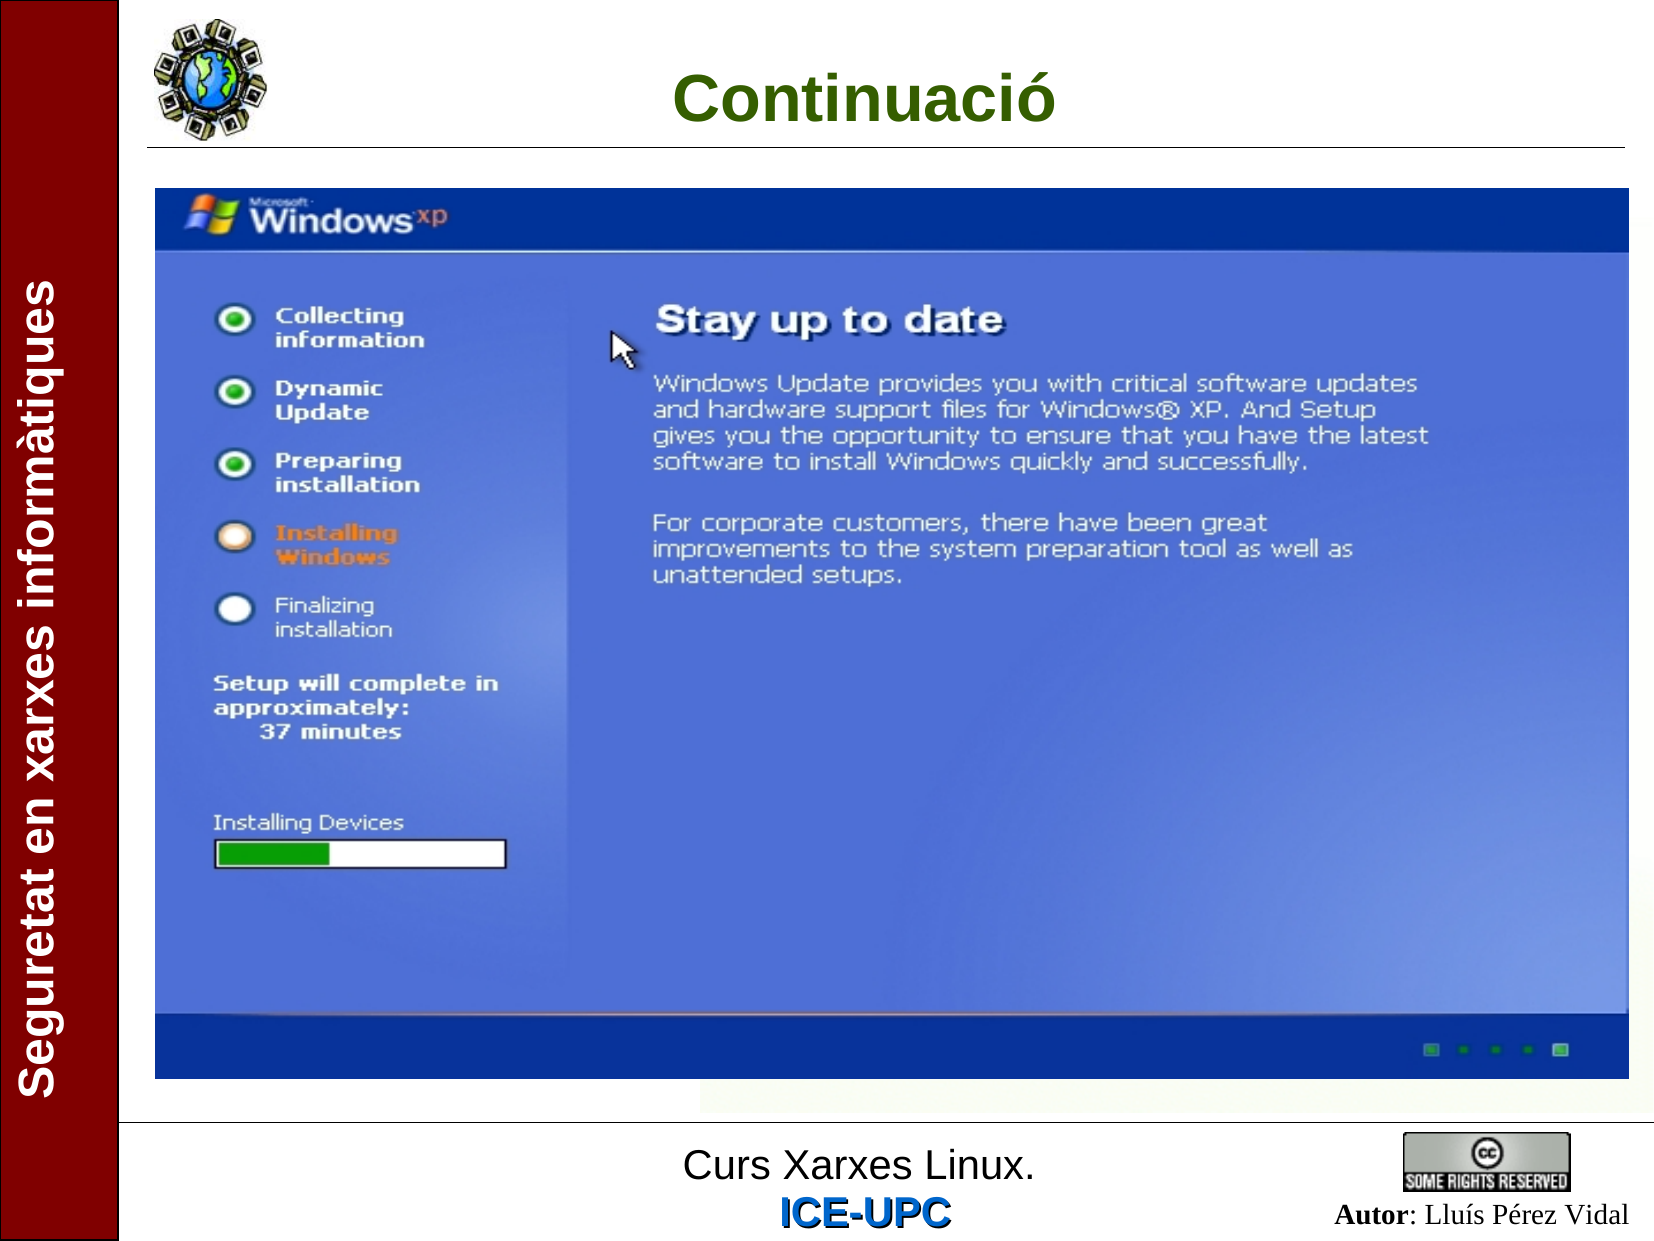

# Continuació
 Croquis d'arquitectura mostrant les 3 zones